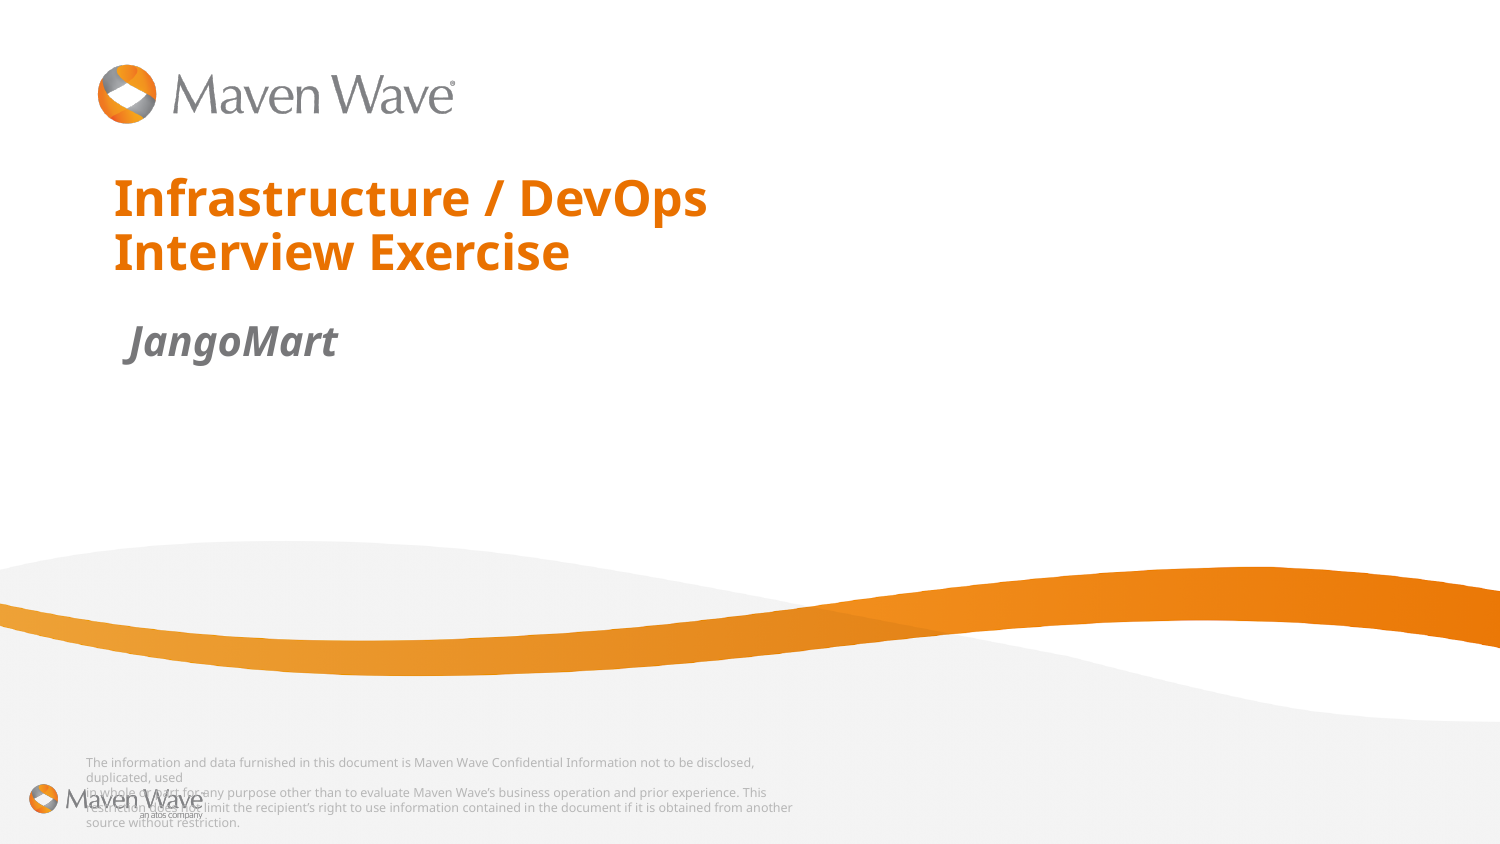

# Infrastructure / DevOps Interview Exercise
JangoMart
The information and data furnished in this document is Maven Wave Confidential Information not to be disclosed, duplicated, used
in whole or part for any purpose other than to evaluate Maven Wave’s business operation and prior experience. This restriction does not limit the recipient’s right to use information contained in the document if it is obtained from another source without restriction.